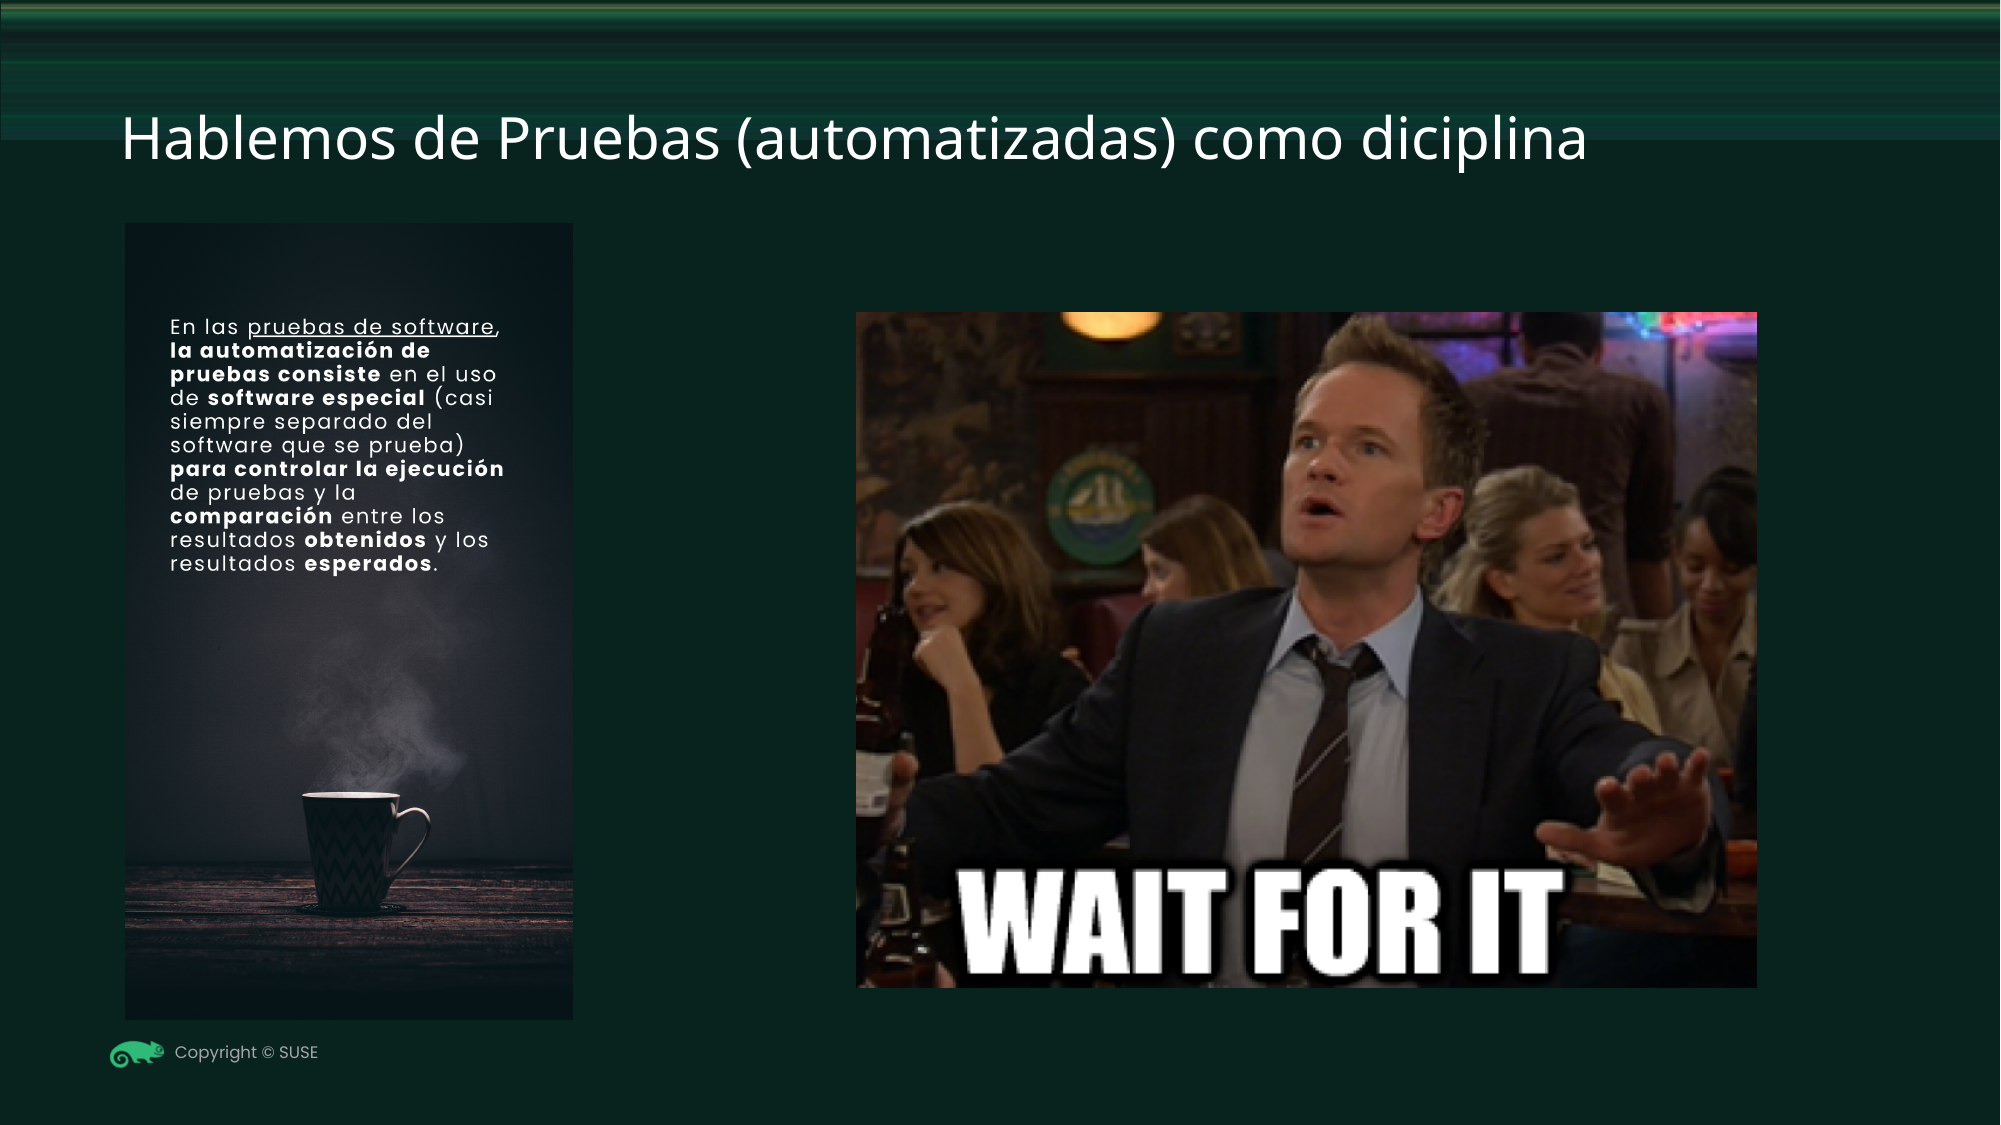

# Hablemos de Pruebas (automatizadas) como diciplina